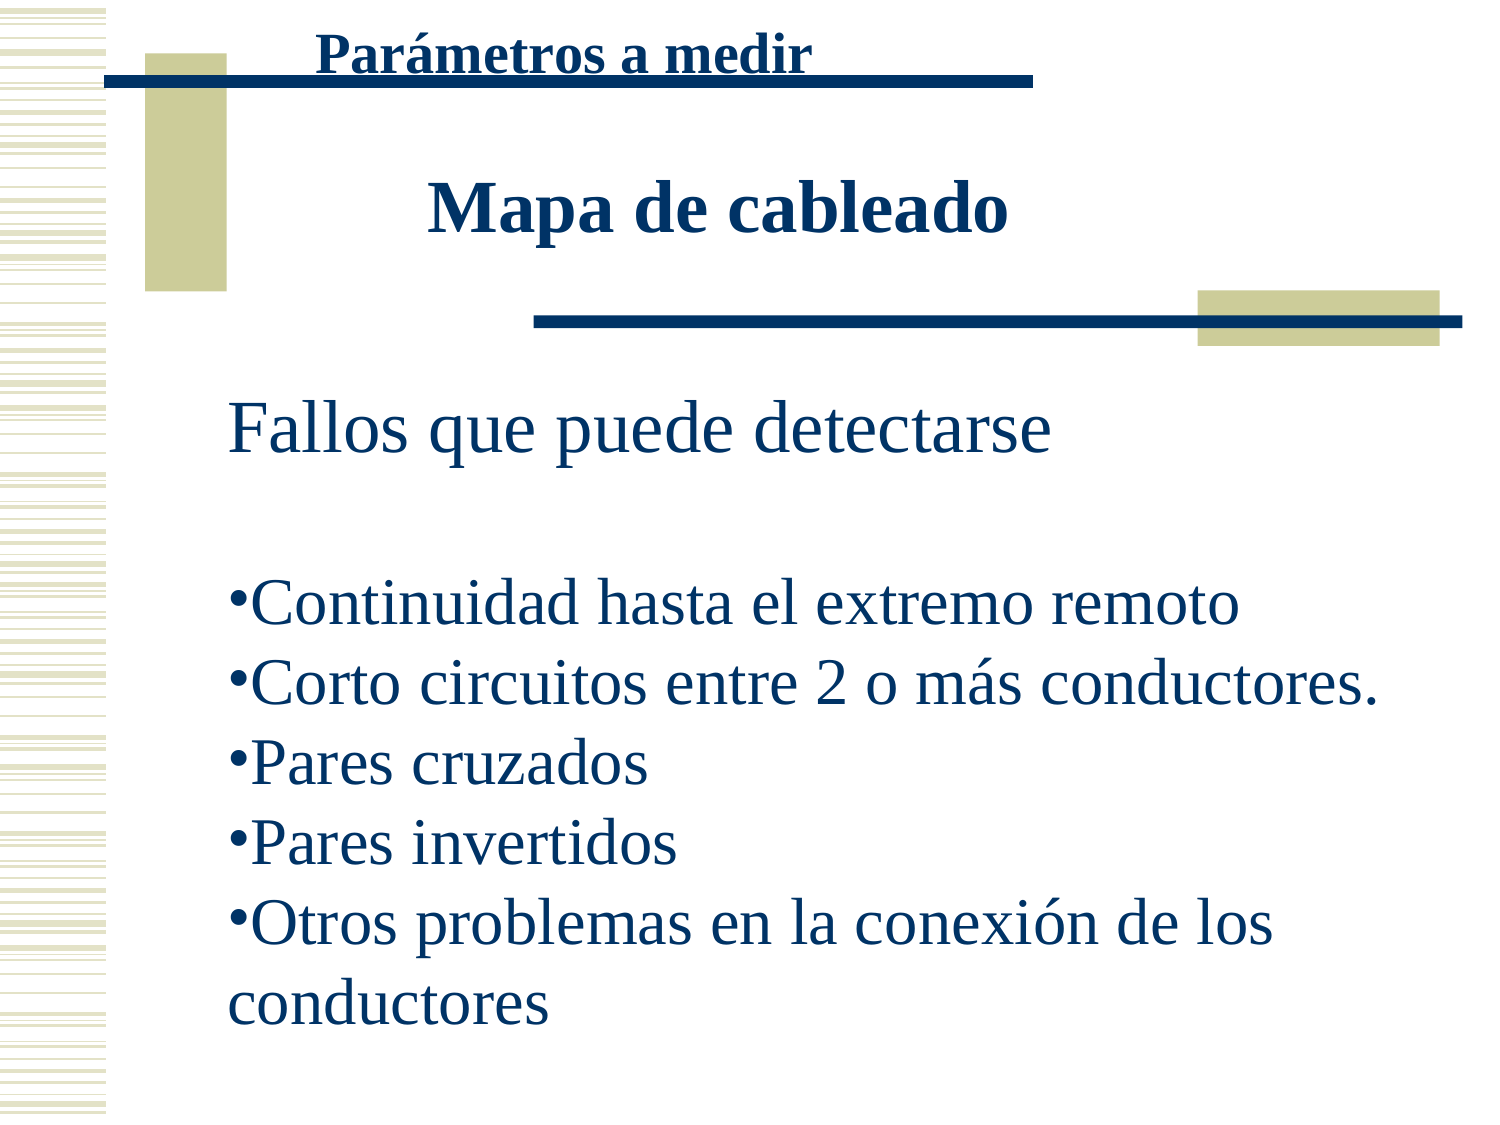

Parámetros a medir
Mapa de cableado
Fallos que puede detectarse
Continuidad hasta el extremo remoto
Corto circuitos entre 2 o más conductores.
Pares cruzados
Pares invertidos
Otros problemas en la conexión de los
conductores